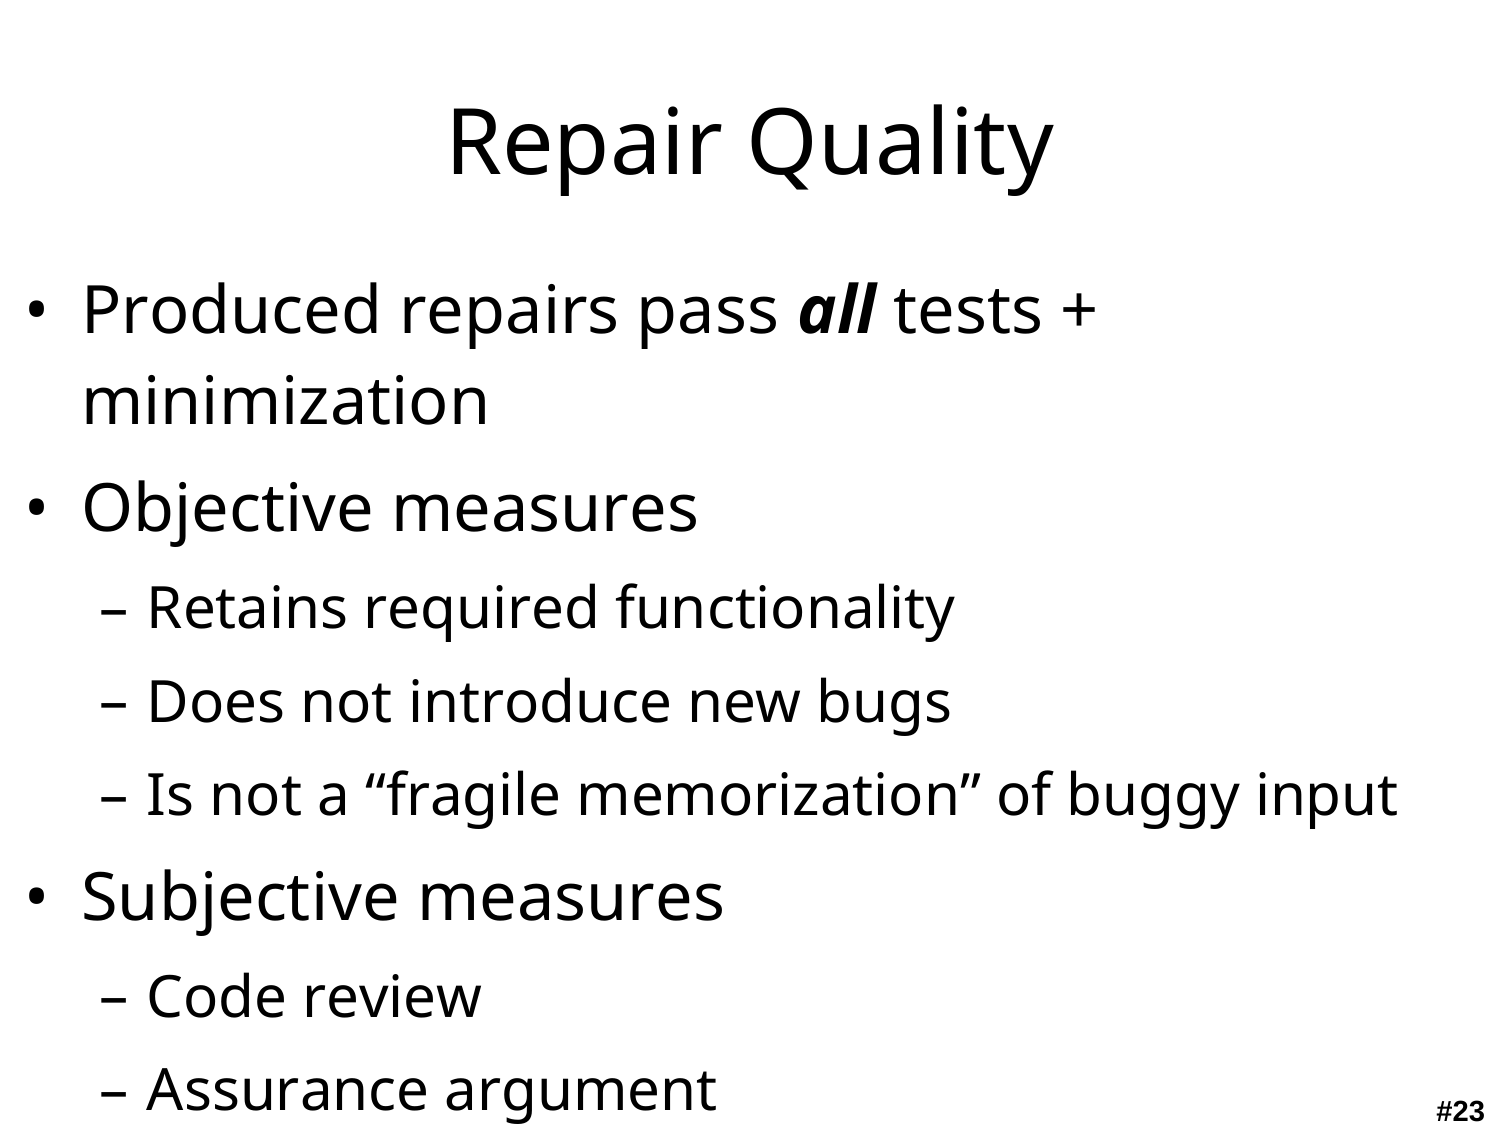

# Repair Quality
Produced repairs pass all tests + minimization
Objective measures
Retains required functionality
Does not introduce new bugs
Is not a “fragile memorization” of buggy input
Subjective measures
Code review
Assurance argument
23